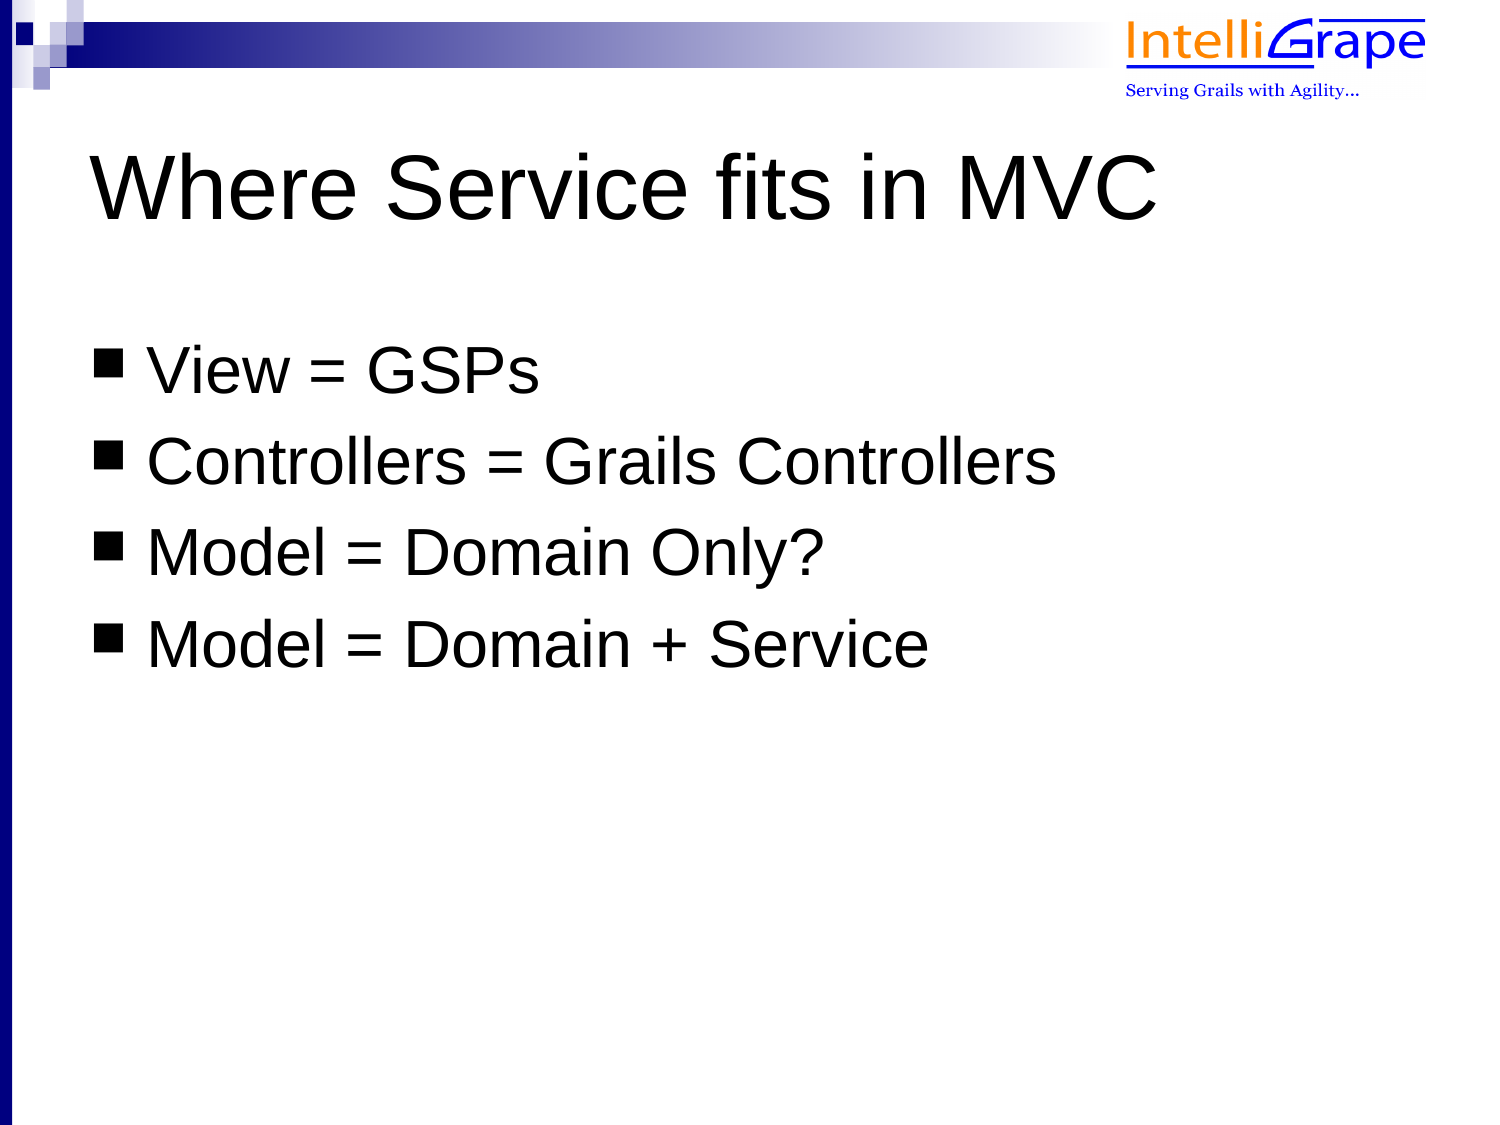

# Where Service fits in MVC
View = GSPs
Controllers = Grails Controllers
Model = Domain Only?
Model = Domain + Service